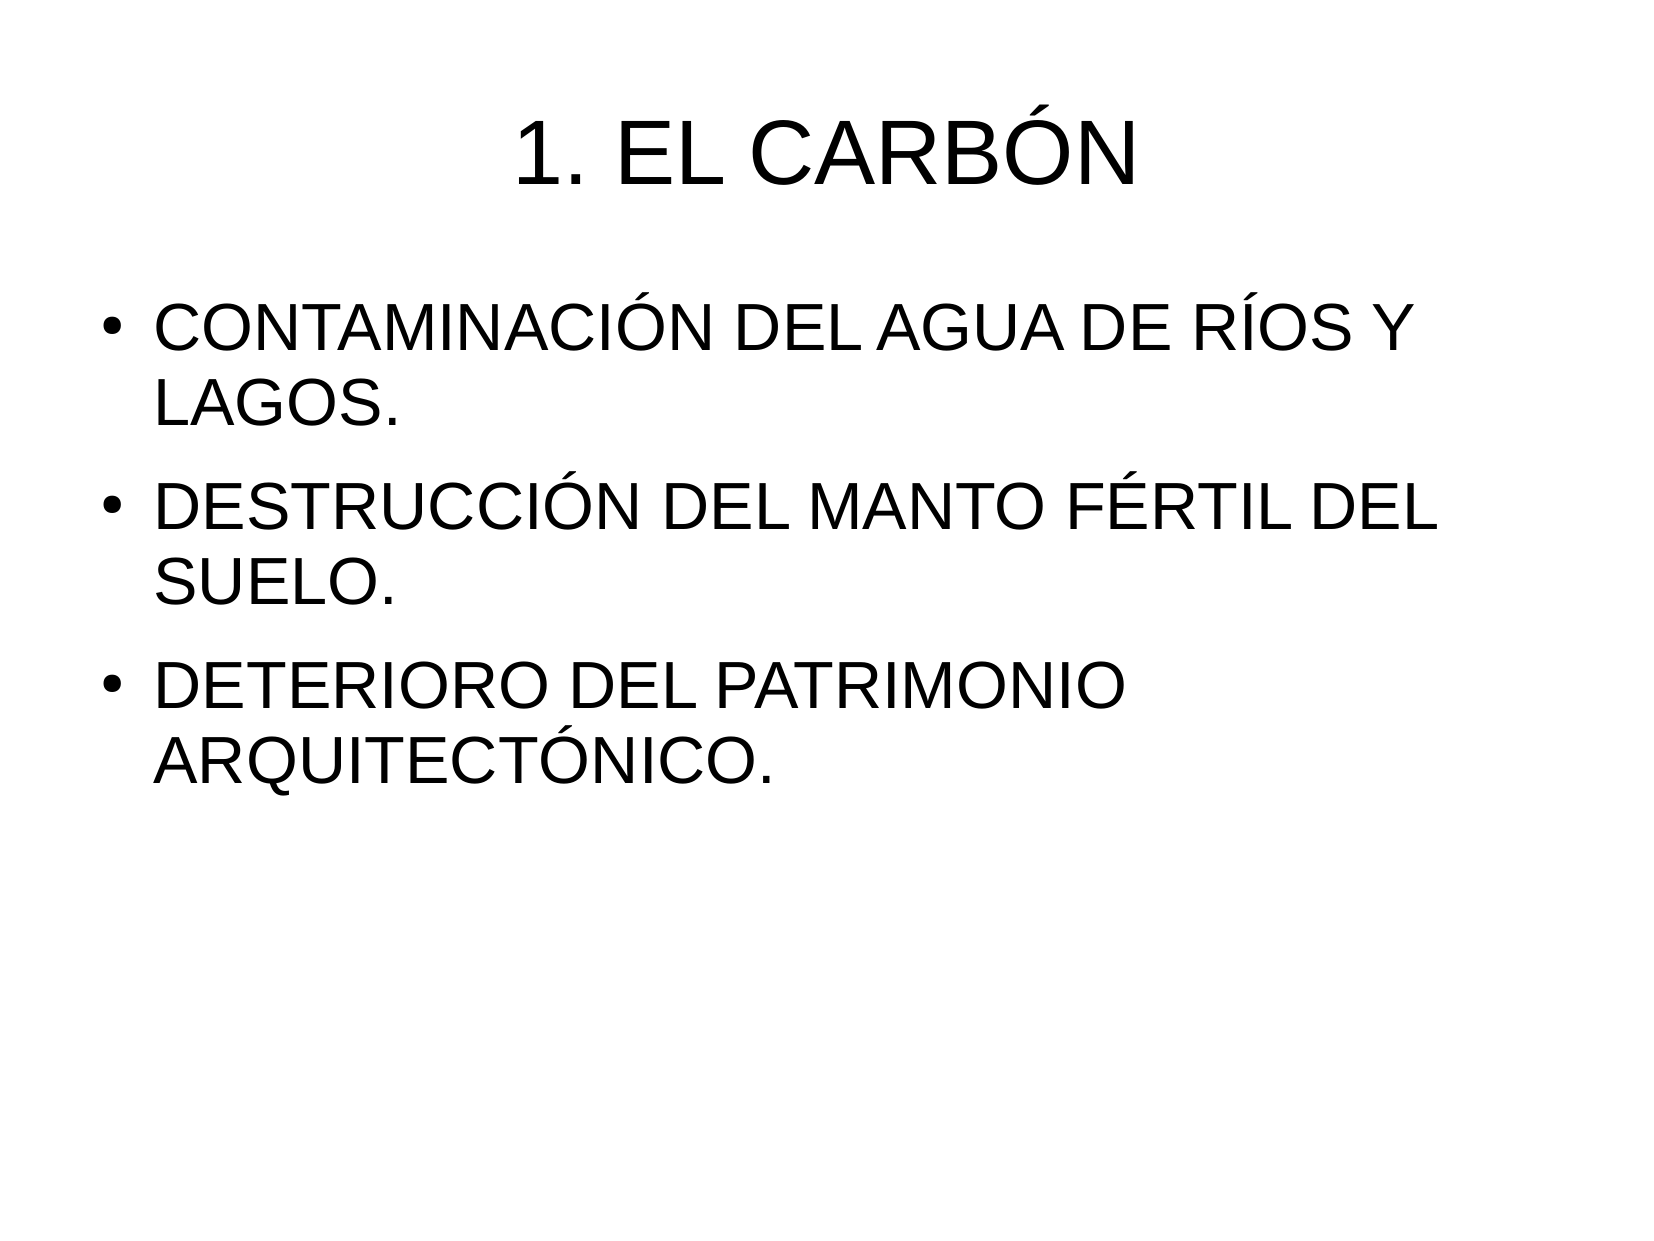

# 1. EL CARBÓN
CONTAMINACIÓN DEL AGUA DE RÍOS Y LAGOS.
DESTRUCCIÓN DEL MANTO FÉRTIL DEL SUELO.
DETERIORO DEL PATRIMONIO ARQUITECTÓNICO.